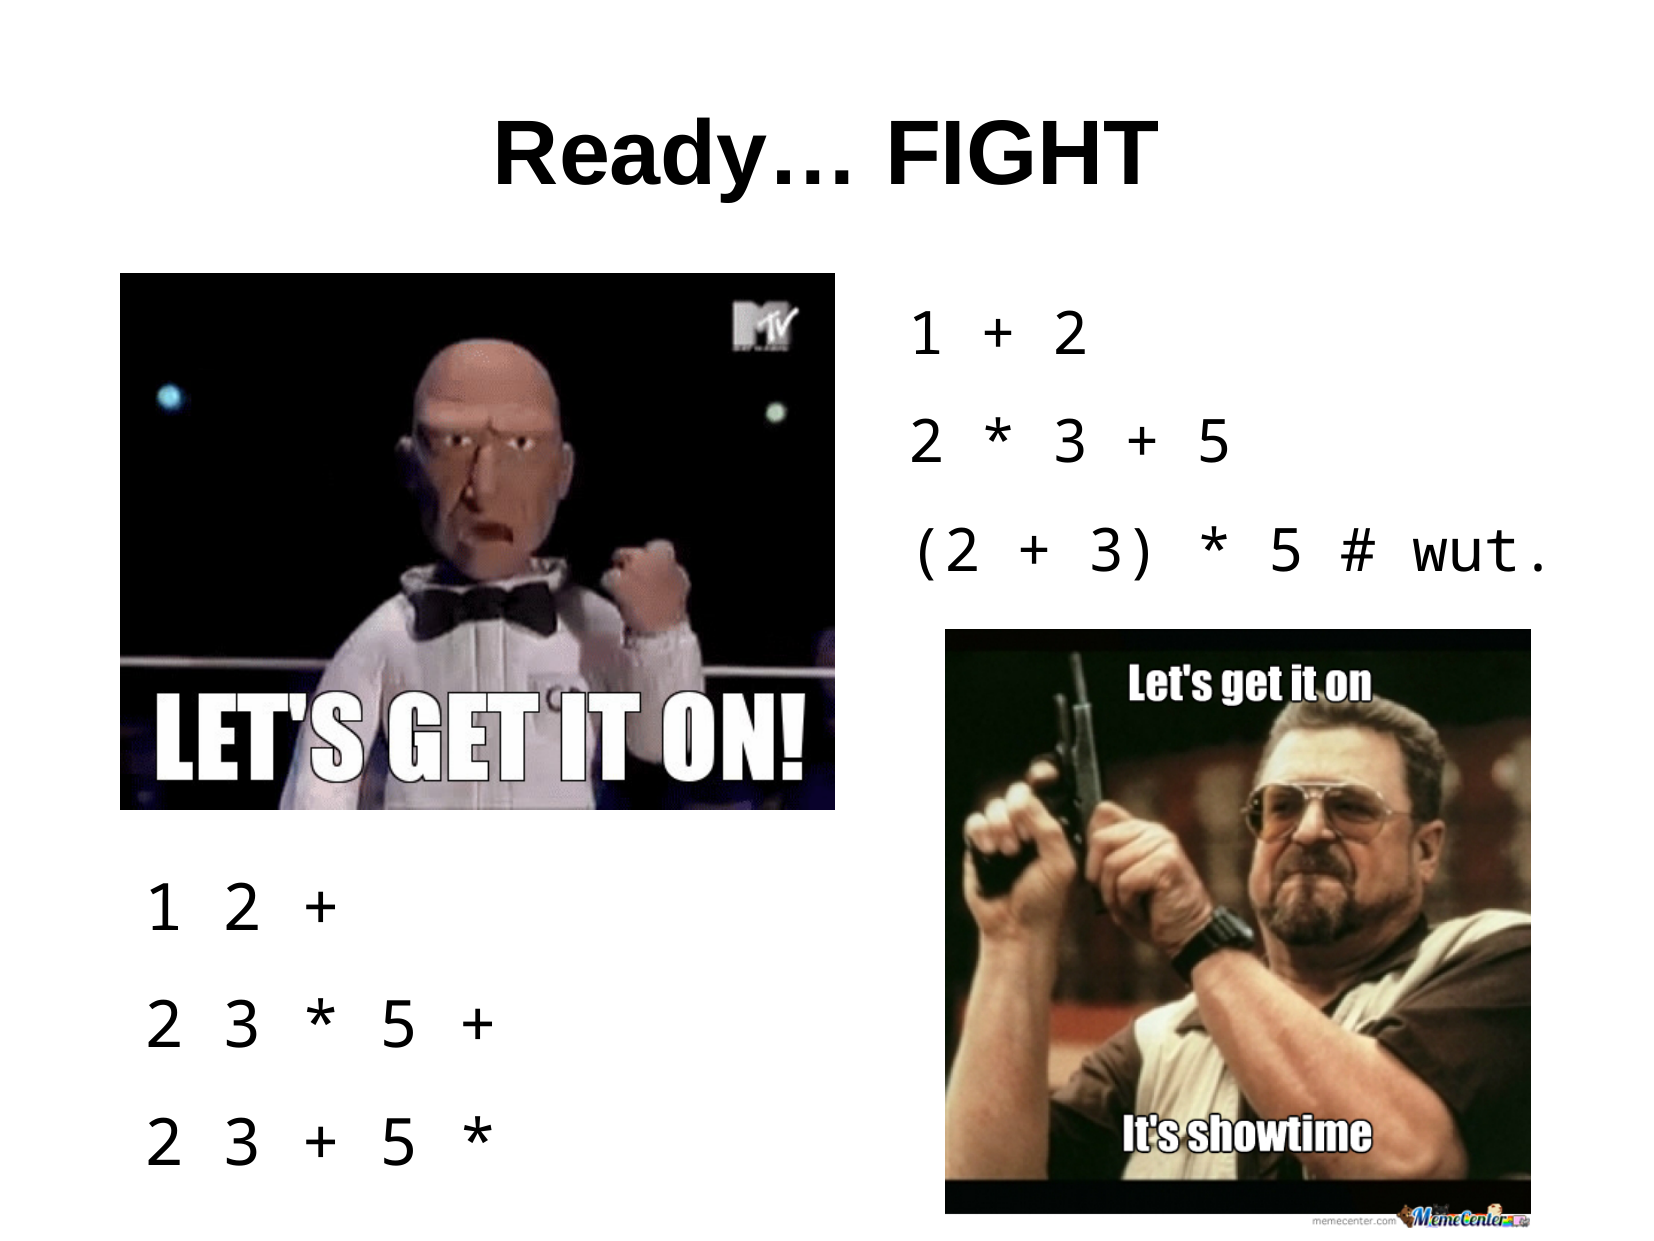

# Ready… FIGHT
1 + 2
2 * 3 + 5
(2 + 3) * 5 # wut.
1 2 +
2 3 * 5 +
2 3 + 5 *